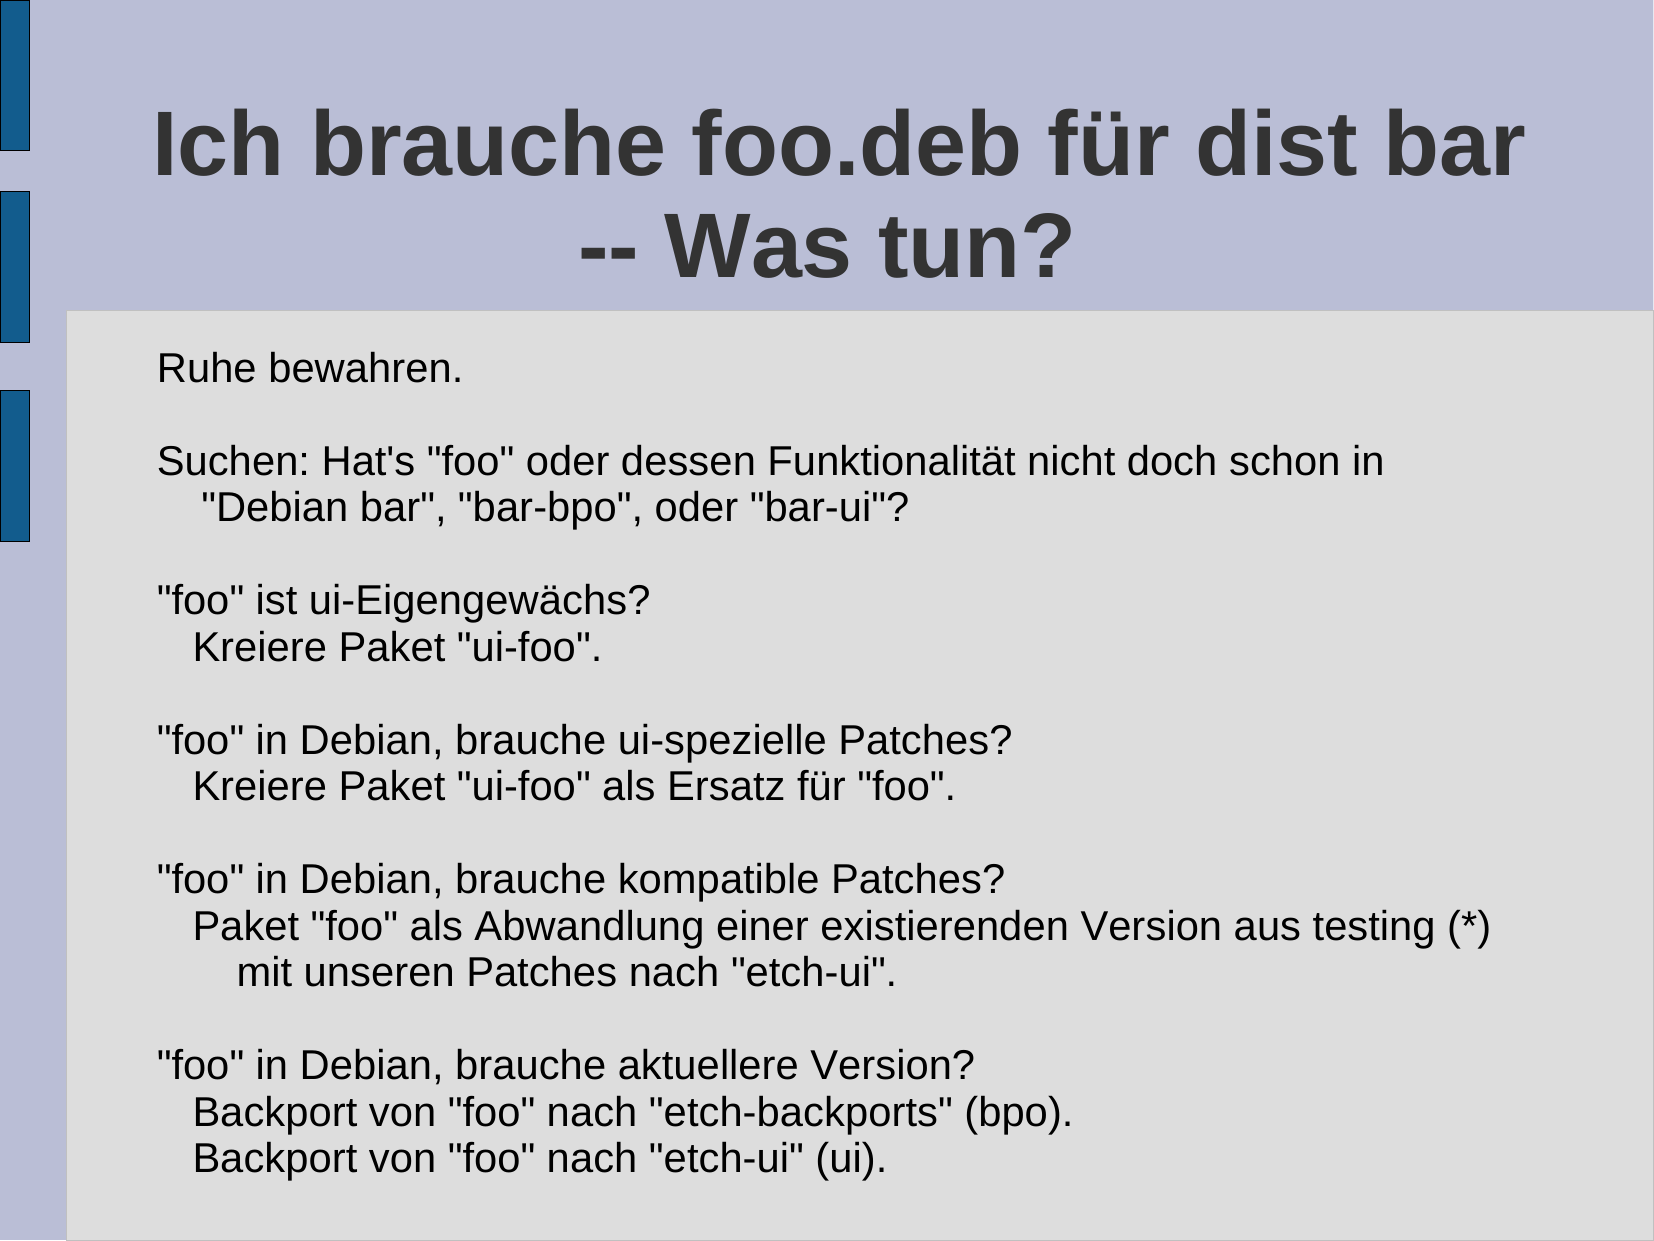

# Ich brauche foo.deb für dist bar -- Was tun?
Ruhe bewahren.
Suchen: Hat's "foo" oder dessen Funktionalität nicht doch schon in "Debian bar", "bar-bpo", oder "bar-ui"?
"foo" ist ui-Eigengewächs?
Kreiere Paket "ui-foo".
"foo" in Debian, brauche ui-spezielle Patches?
Kreiere Paket "ui-foo" als Ersatz für "foo".
"foo" in Debian, brauche kompatible Patches?
Paket "foo" als Abwandlung einer existierenden Version aus testing (*) mit unseren Patches nach "etch-ui".
"foo" in Debian, brauche aktuellere Version?
Backport von "foo" nach "etch-backports" (bpo).
Backport von "foo" nach "etch-ui" (ui).